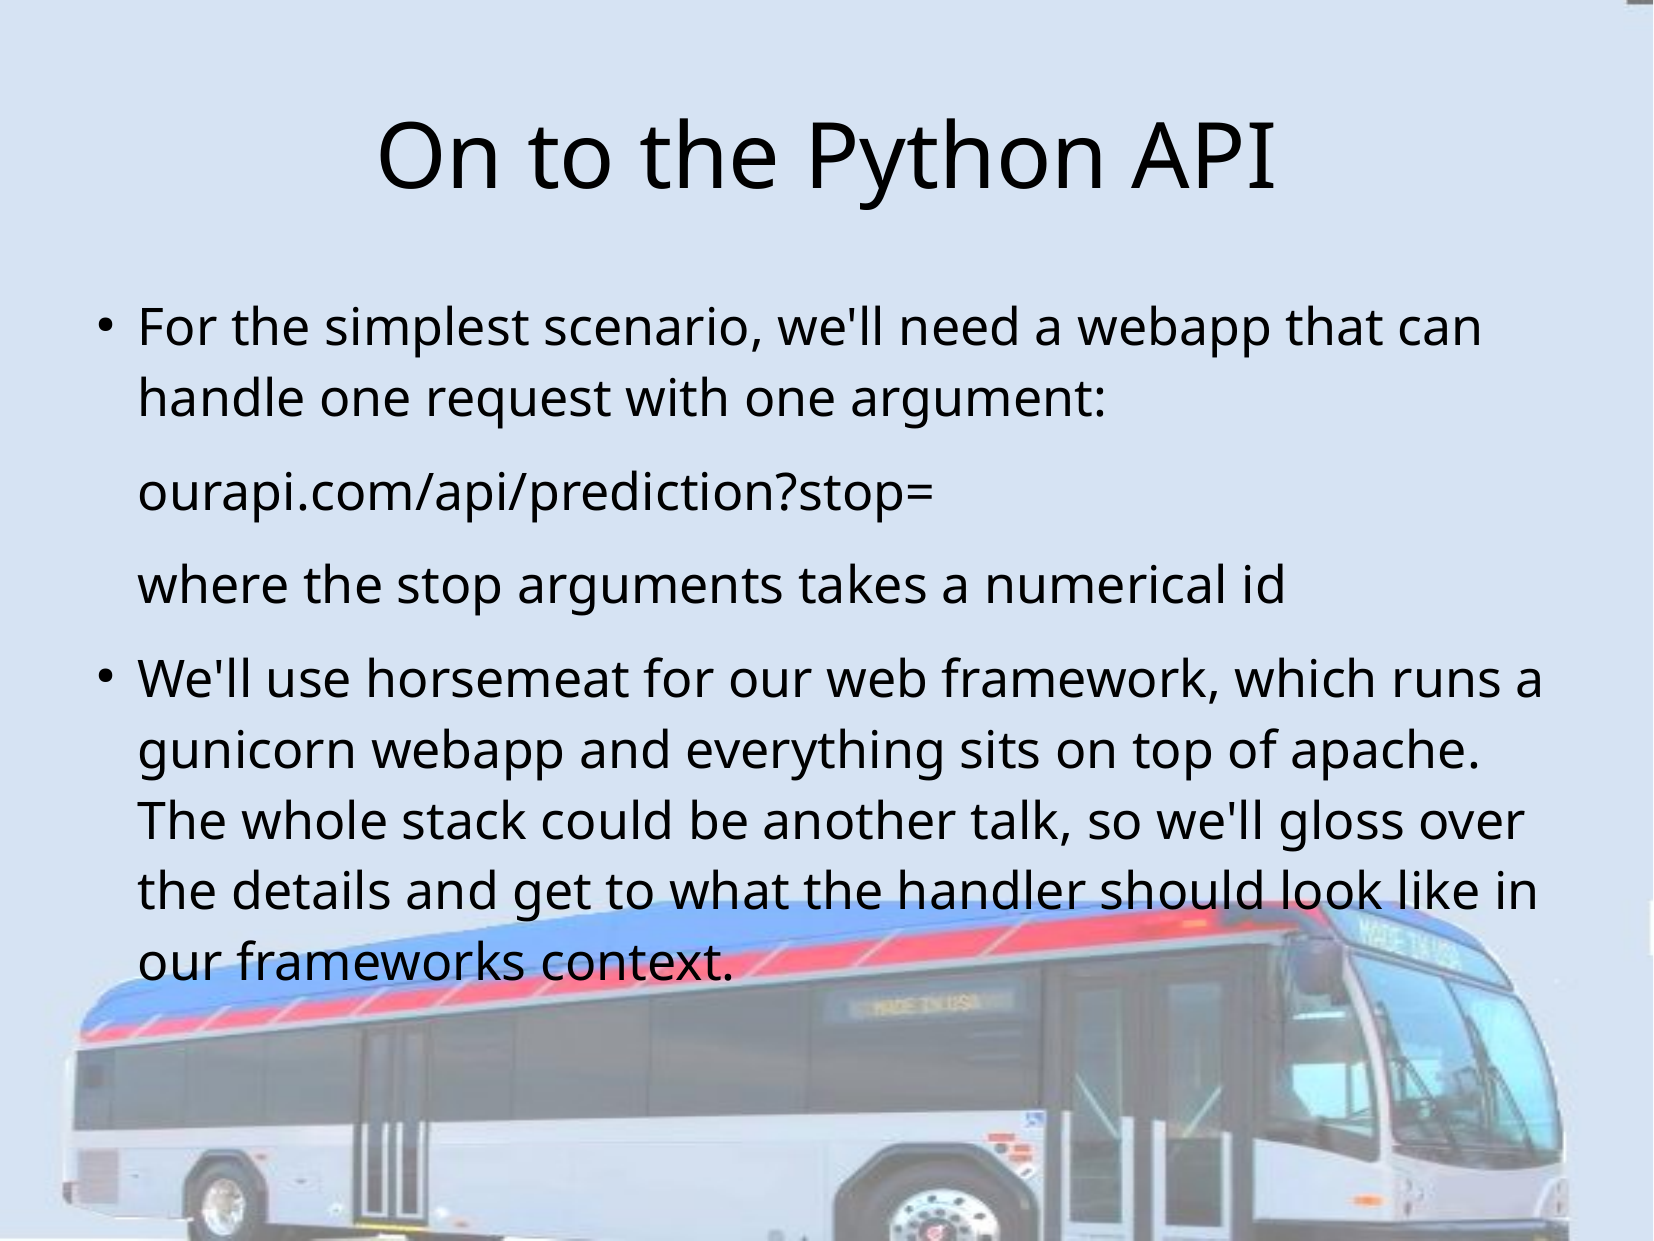

# On to the Python API
For the simplest scenario, we'll need a webapp that can handle one request with one argument:
ourapi.com/api/prediction?stop=
where the stop arguments takes a numerical id
We'll use horsemeat for our web framework, which runs a gunicorn webapp and everything sits on top of apache. The whole stack could be another talk, so we'll gloss over the details and get to what the handler should look like in our frameworks context.